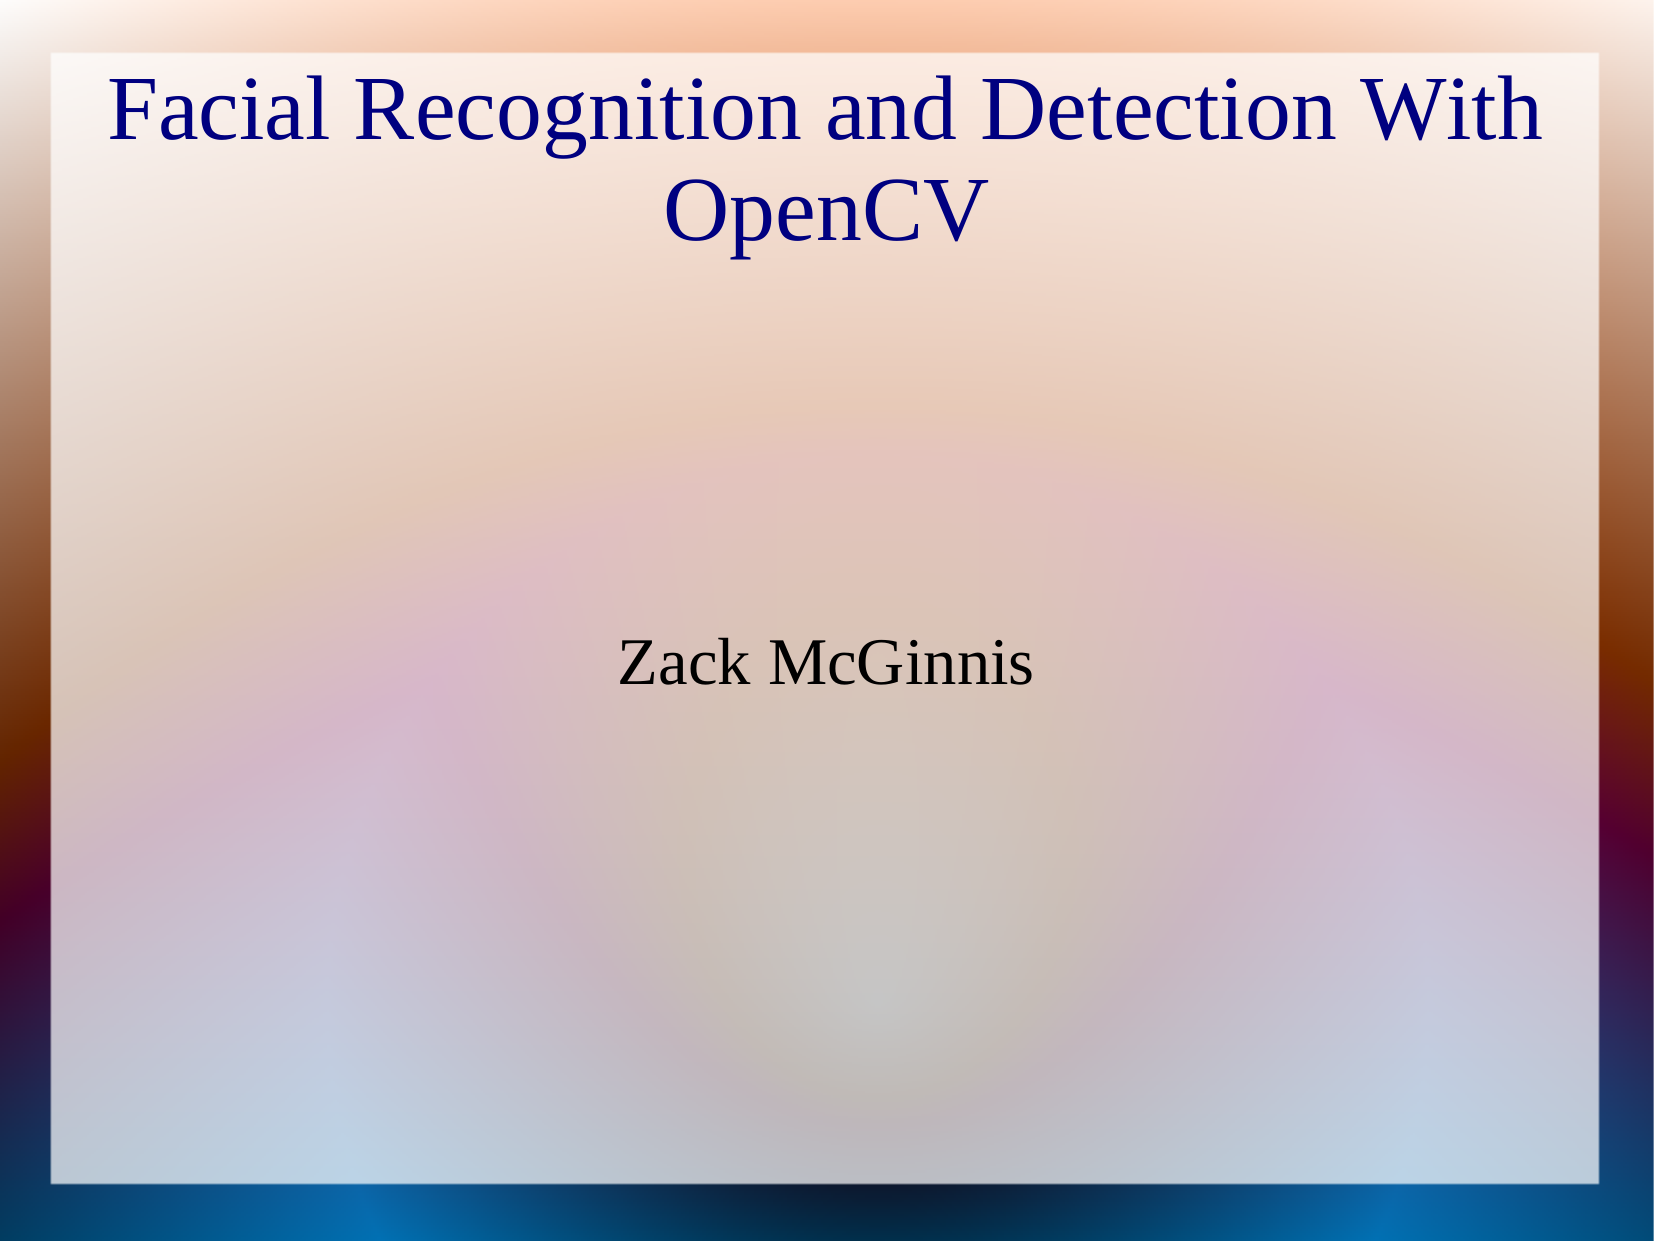

# Facial Recognition and Detection With OpenCV
Zack McGinnis